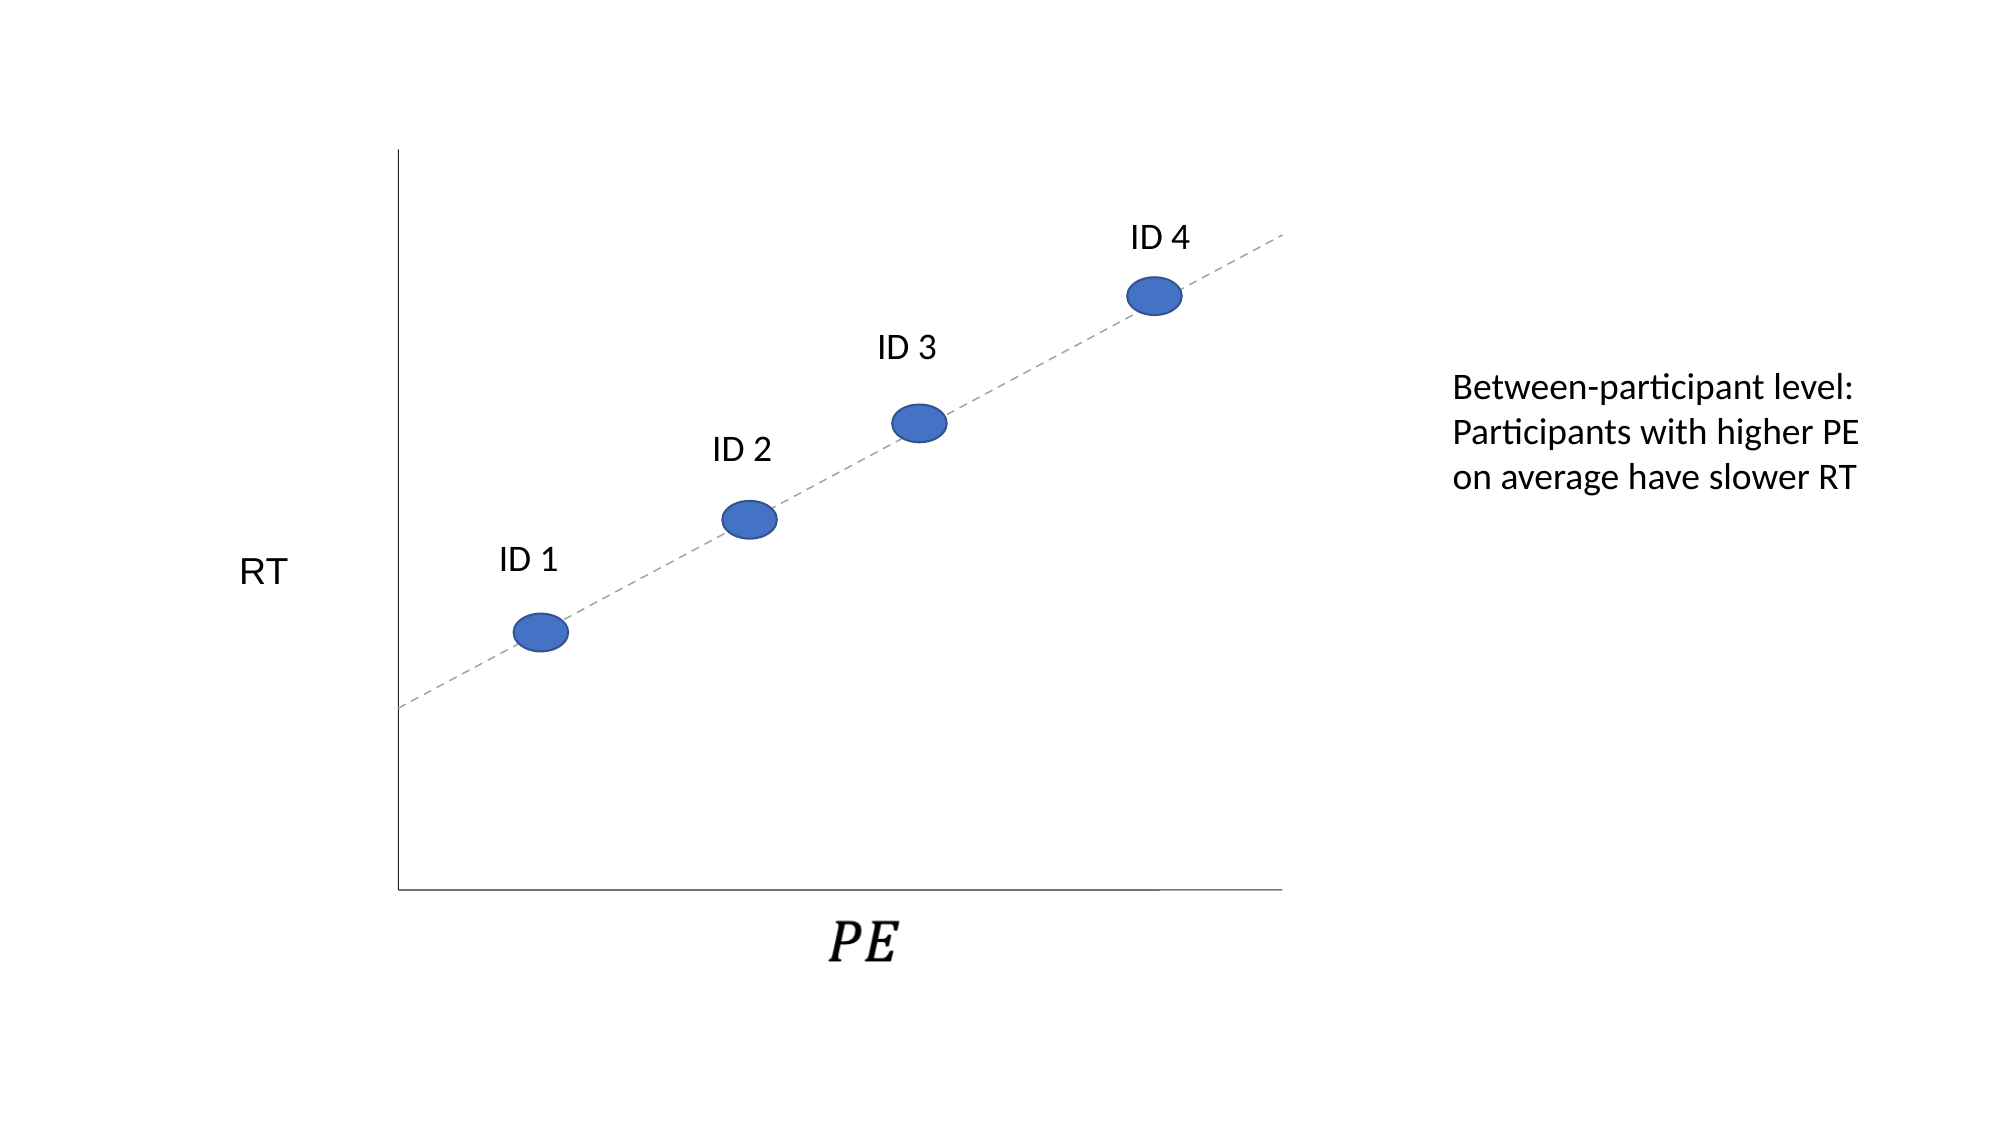

ID 4
ID 3
Between-participant level:
Participants with higher PE on average have slower RT
ID 2
ID 1
RT